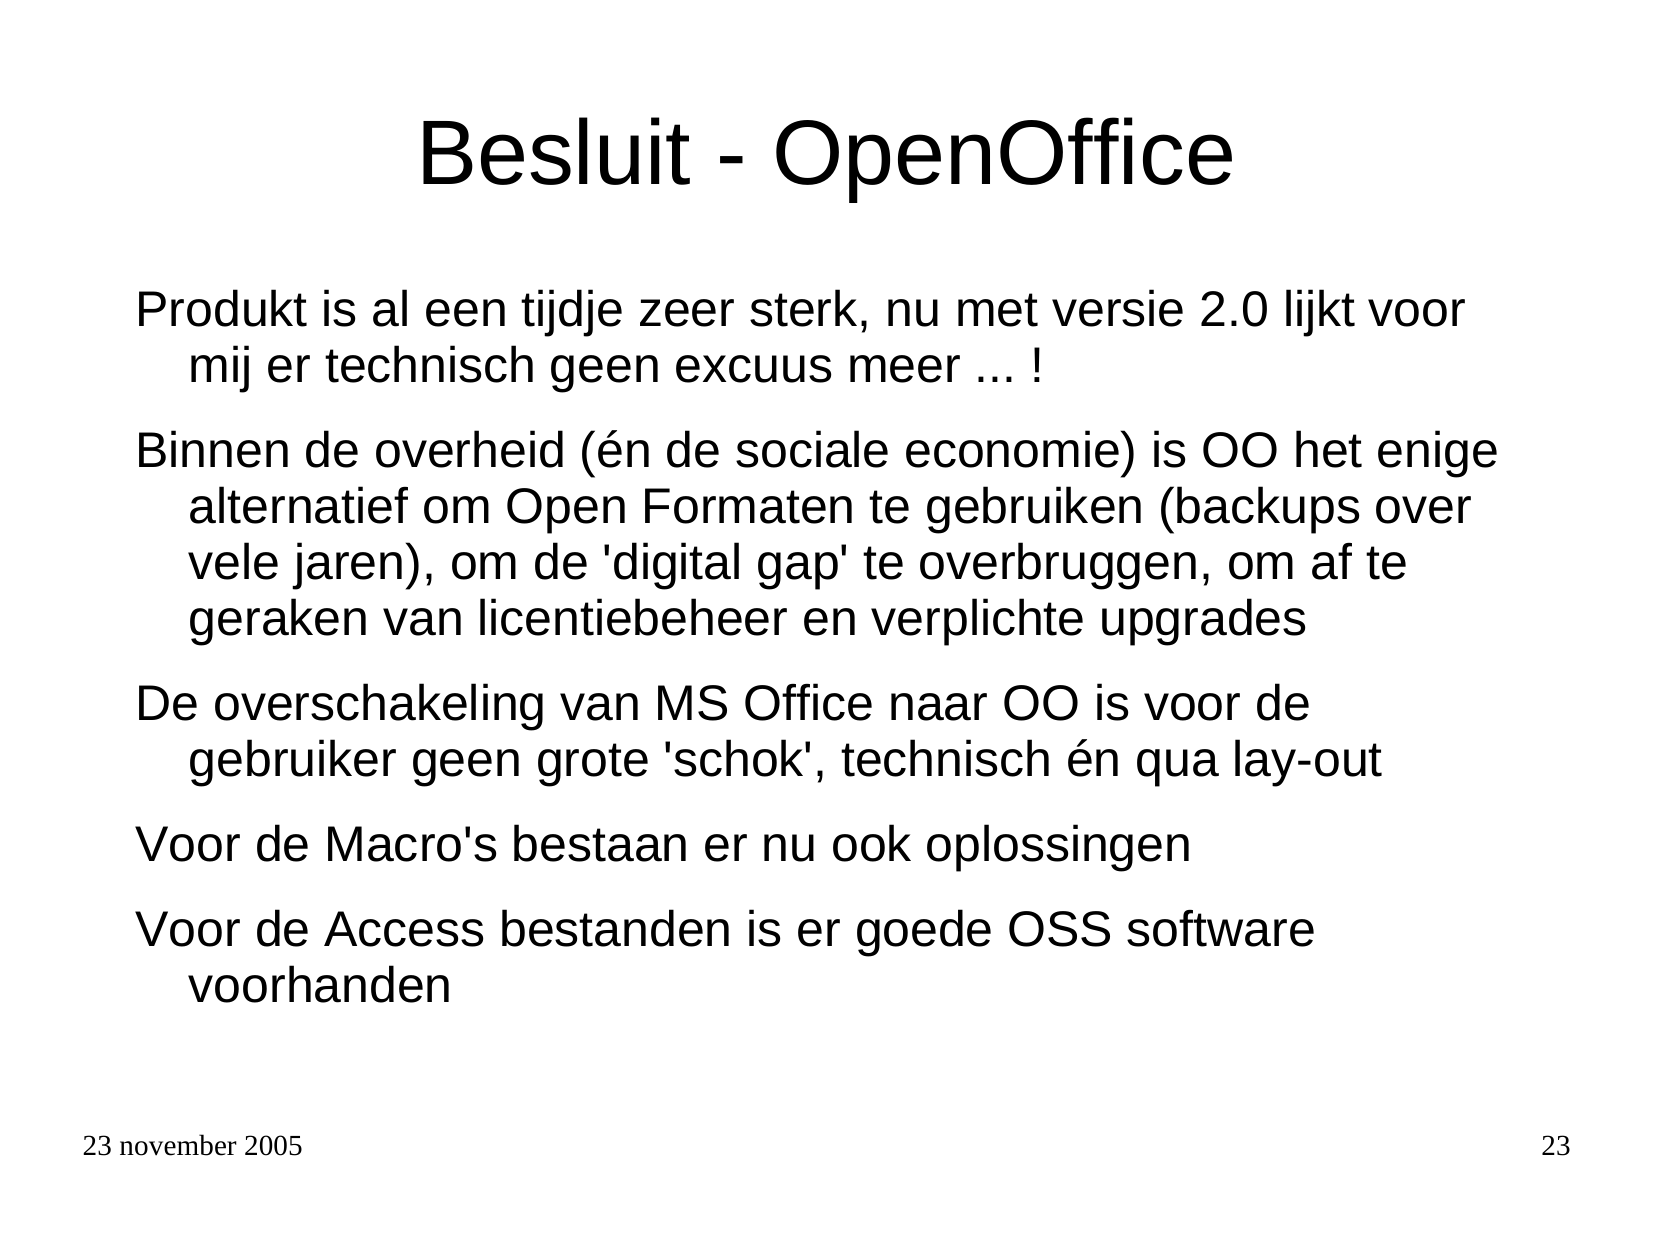

# Besluit - OpenOffice
Produkt is al een tijdje zeer sterk, nu met versie 2.0 lijkt voor mij er technisch geen excuus meer ... !
Binnen de overheid (én de sociale economie) is OO het enige alternatief om Open Formaten te gebruiken (backups over vele jaren), om de 'digital gap' te overbruggen, om af te geraken van licentiebeheer en verplichte upgrades
De overschakeling van MS Office naar OO is voor de gebruiker geen grote 'schok', technisch én qua lay-out
Voor de Macro's bestaan er nu ook oplossingen
Voor de Access bestanden is er goede OSS software voorhanden
23 november 2005
23